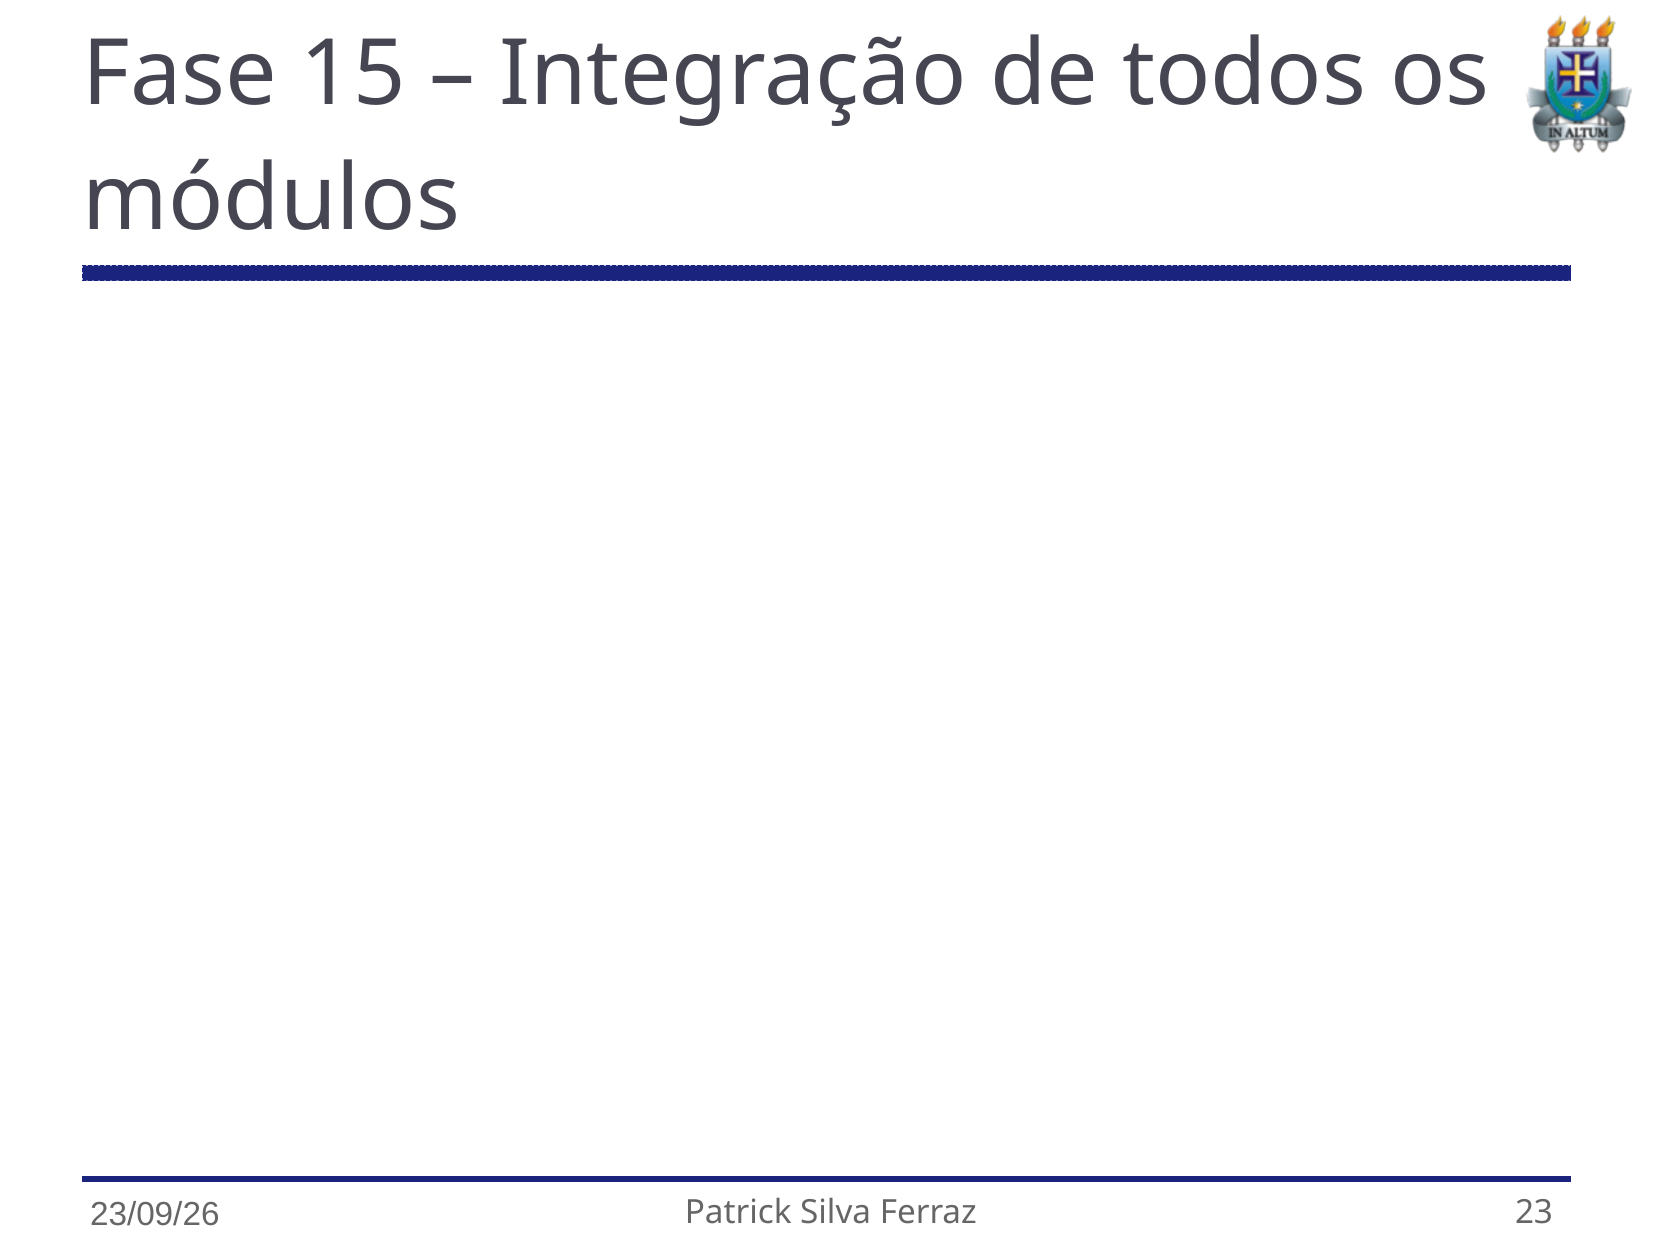

# Fase 15 – Integração de todos os módulos